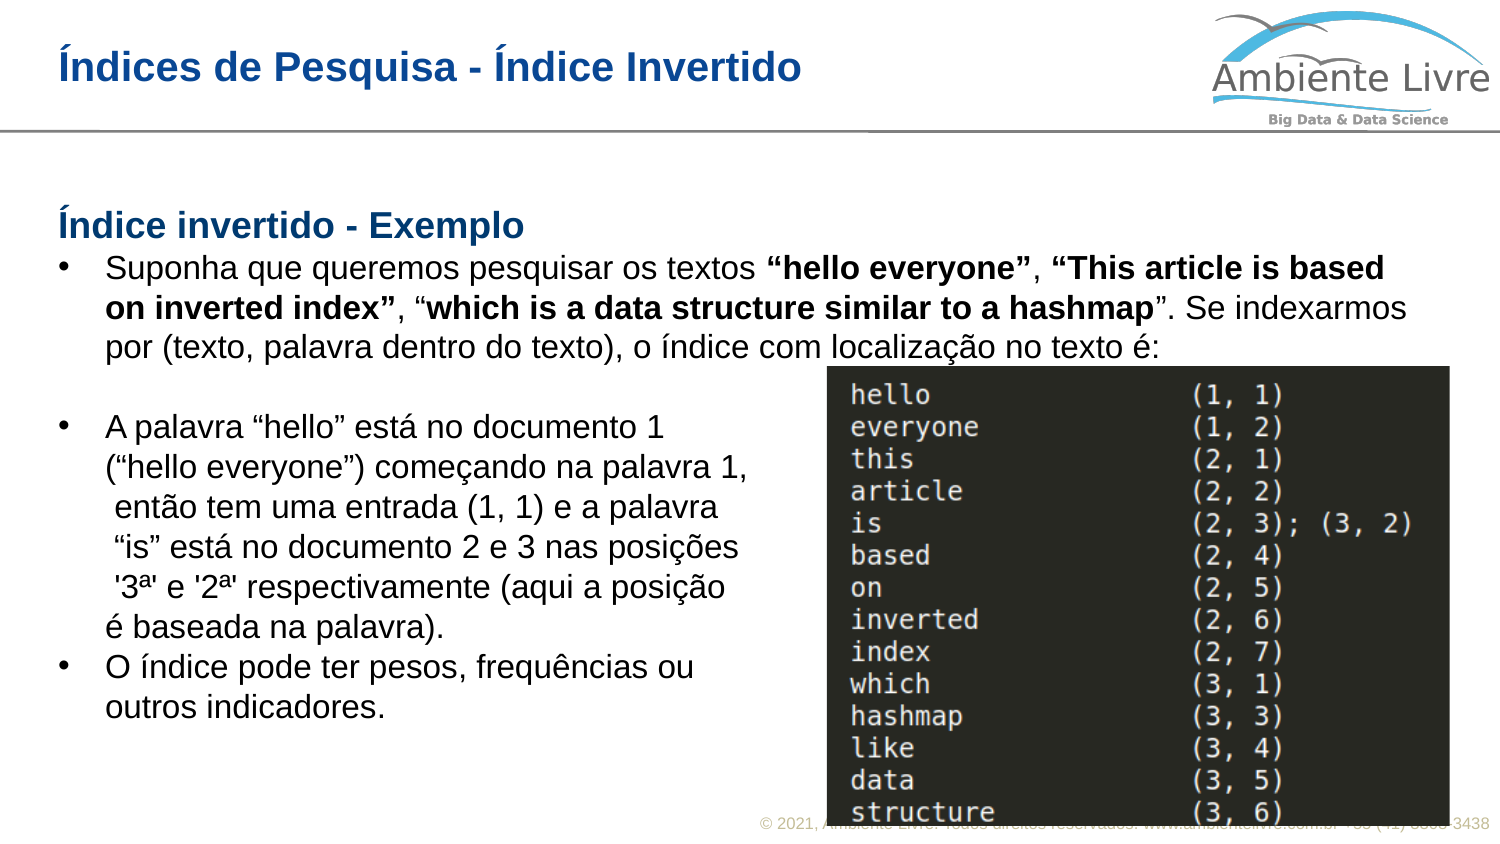

# Índices de Pesquisa - Índice Invertido
Índice invertido - Exemplo
Suponha que queremos pesquisar os textos “hello everyone”, “This article is based on inverted index”, “which is a data structure similar to a hashmap”. Se indexarmos por (texto, palavra dentro do texto), o índice com localização no texto é:
A palavra “hello” está no documento 1
(“hello everyone”) começando na palavra 1,
 então tem uma entrada (1, 1) e a palavra
 “is” está no documento 2 e 3 nas posições
 '3ª' e '2ª' respectivamente (aqui a posição
é baseada na palavra).
O índice pode ter pesos, frequências ou
outros indicadores.